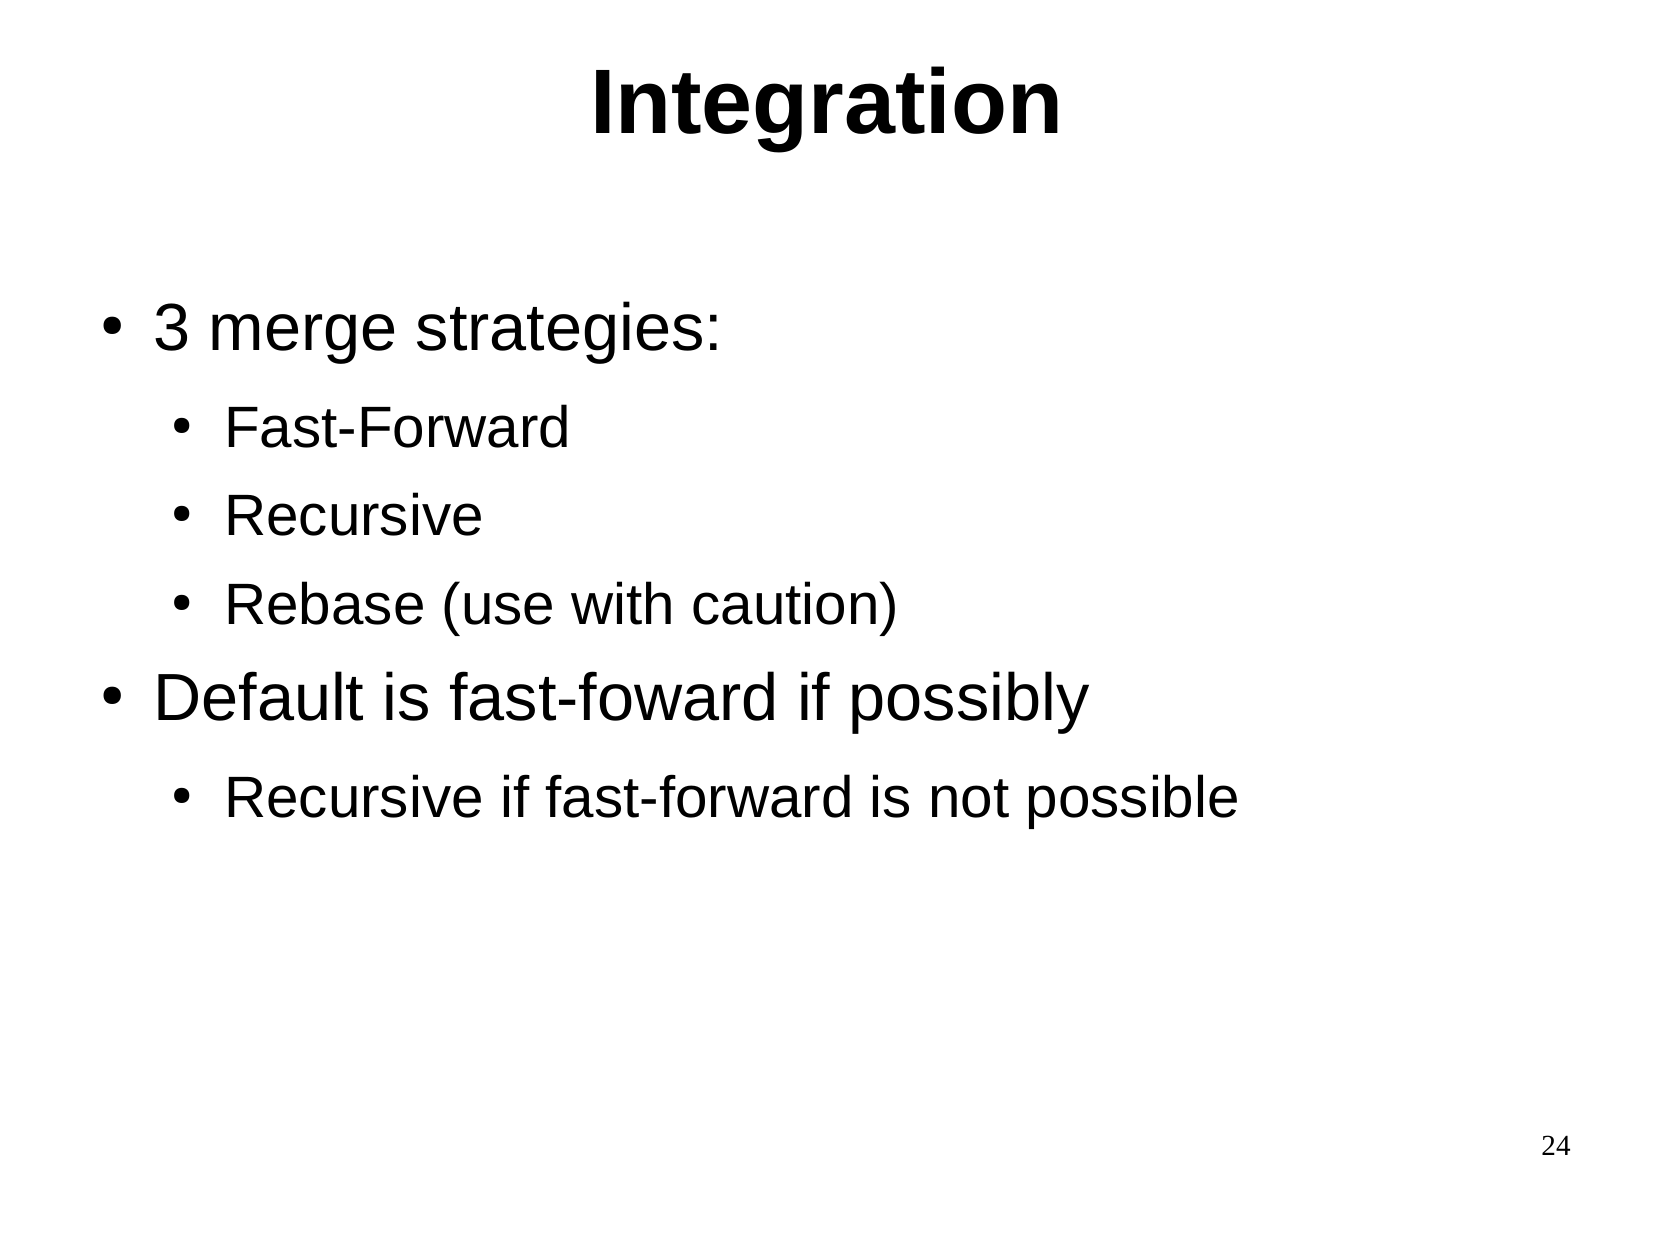

# Integration
3 merge strategies:
Fast-Forward
Recursive
Rebase (use with caution)
Default is fast-foward if possibly
Recursive if fast-forward is not possible
24